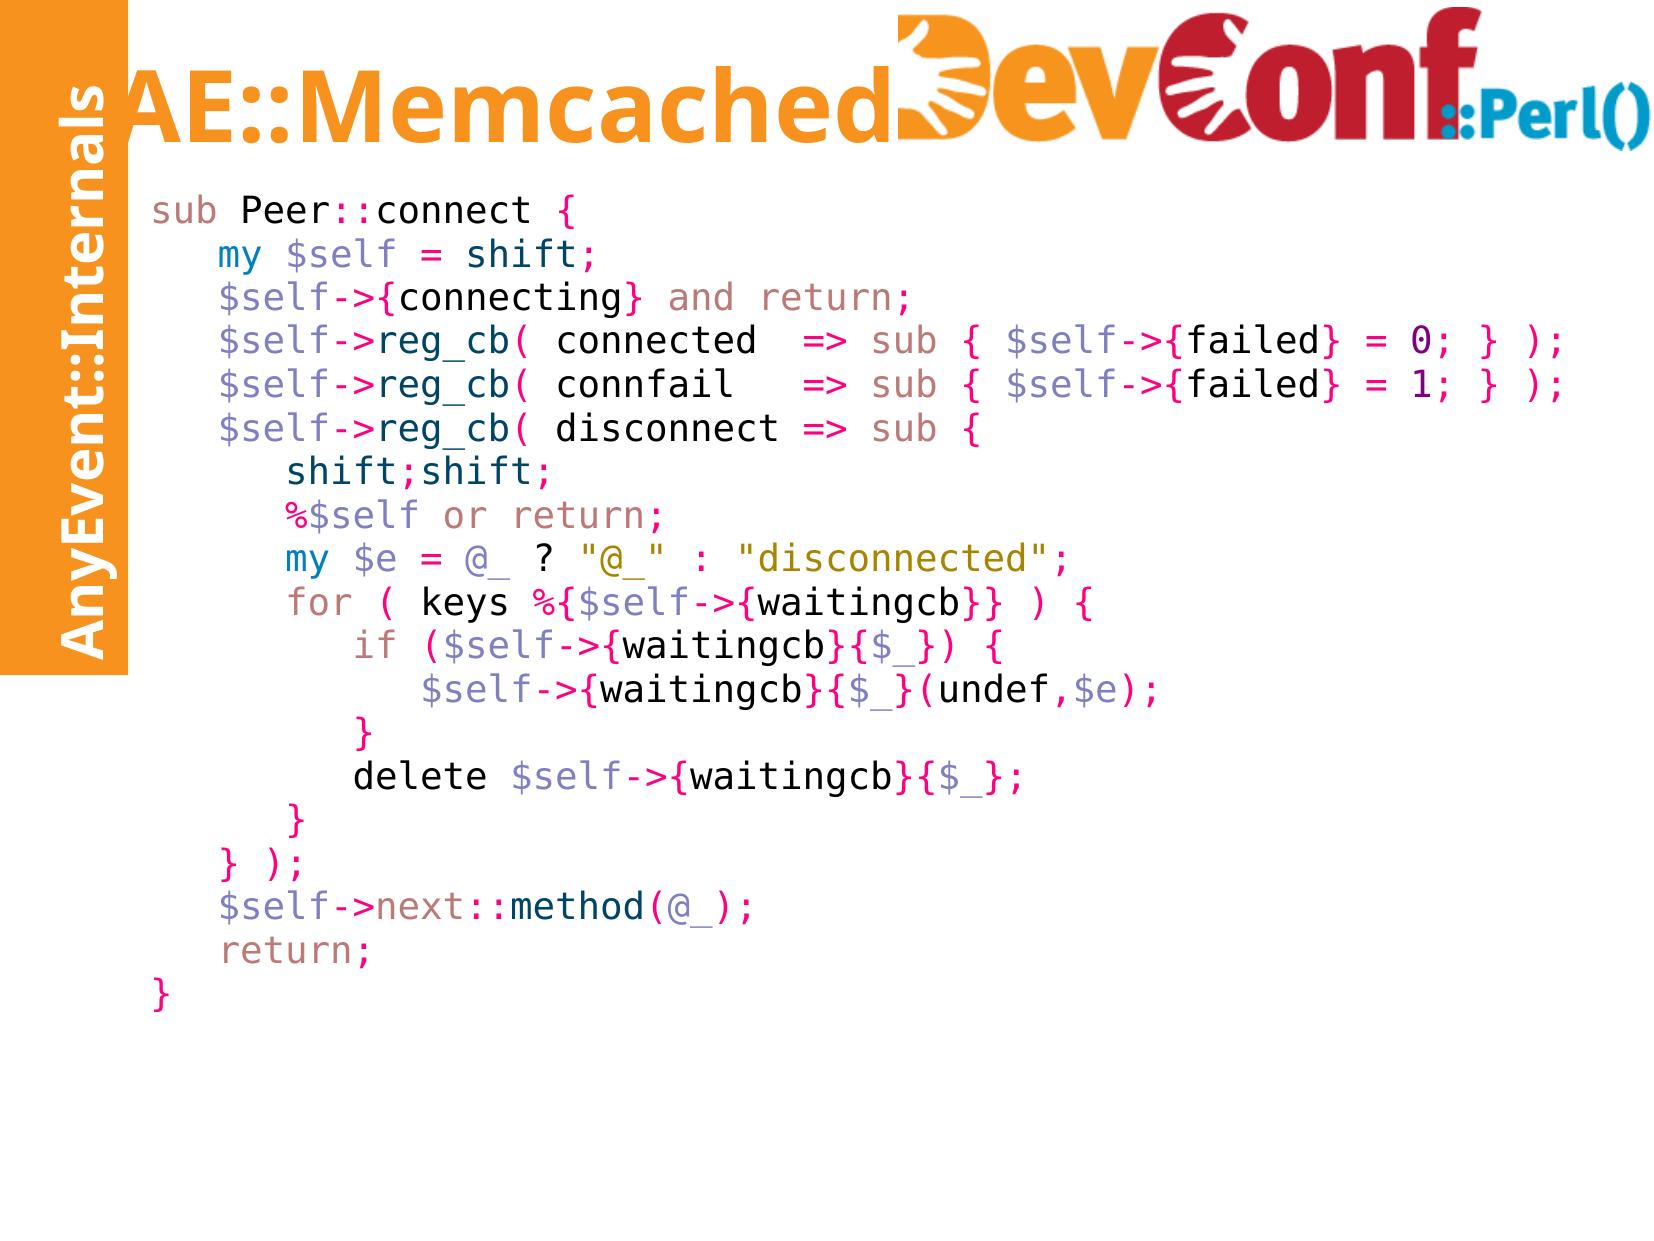

# AE::Memcached
sub Peer::connect {
 my $self = shift;
 $self->{connecting} and return;
 $self->reg_cb( connected => sub { $self->{failed} = 0; } );
 $self->reg_cb( connfail => sub { $self->{failed} = 1; } );
 $self->reg_cb( disconnect => sub {
 shift;shift;
 %$self or return;
 my $e = @_ ? "@_" : "disconnected";
 for ( keys %{$self->{waitingcb}} ) {
 if ($self->{waitingcb}{$_}) {
 $self->{waitingcb}{$_}(undef,$e);
 }
 delete $self->{waitingcb}{$_};
 }
 } );
 $self->next::method(@_);
 return;
}
 AnyEvent::Internals